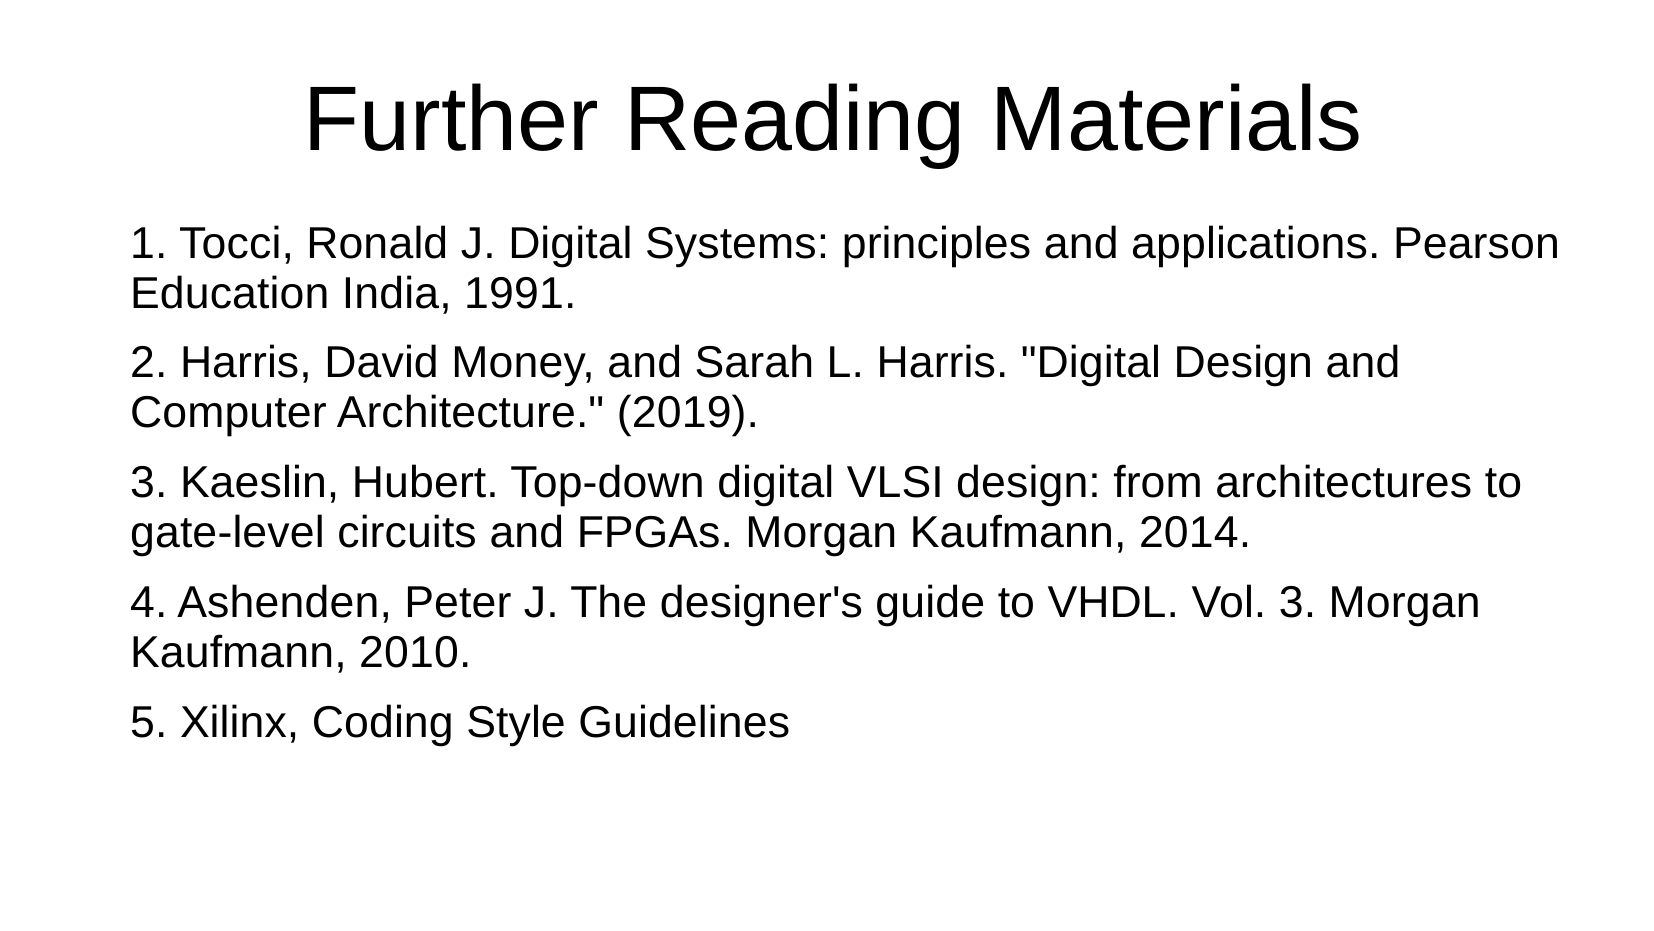

# Further Reading Materials
1. Tocci, Ronald J. Digital Systems: principles and applications. Pearson Education India, 1991.
2. Harris, David Money, and Sarah L. Harris. "Digital Design and Computer Architecture." (2019).
3. Kaeslin, Hubert. Top-down digital VLSI design: from architectures to gate-level circuits and FPGAs. Morgan Kaufmann, 2014.
4. Ashenden, Peter J. The designer's guide to VHDL. Vol. 3. Morgan Kaufmann, 2010.
5. Xilinx, Coding Style Guidelines